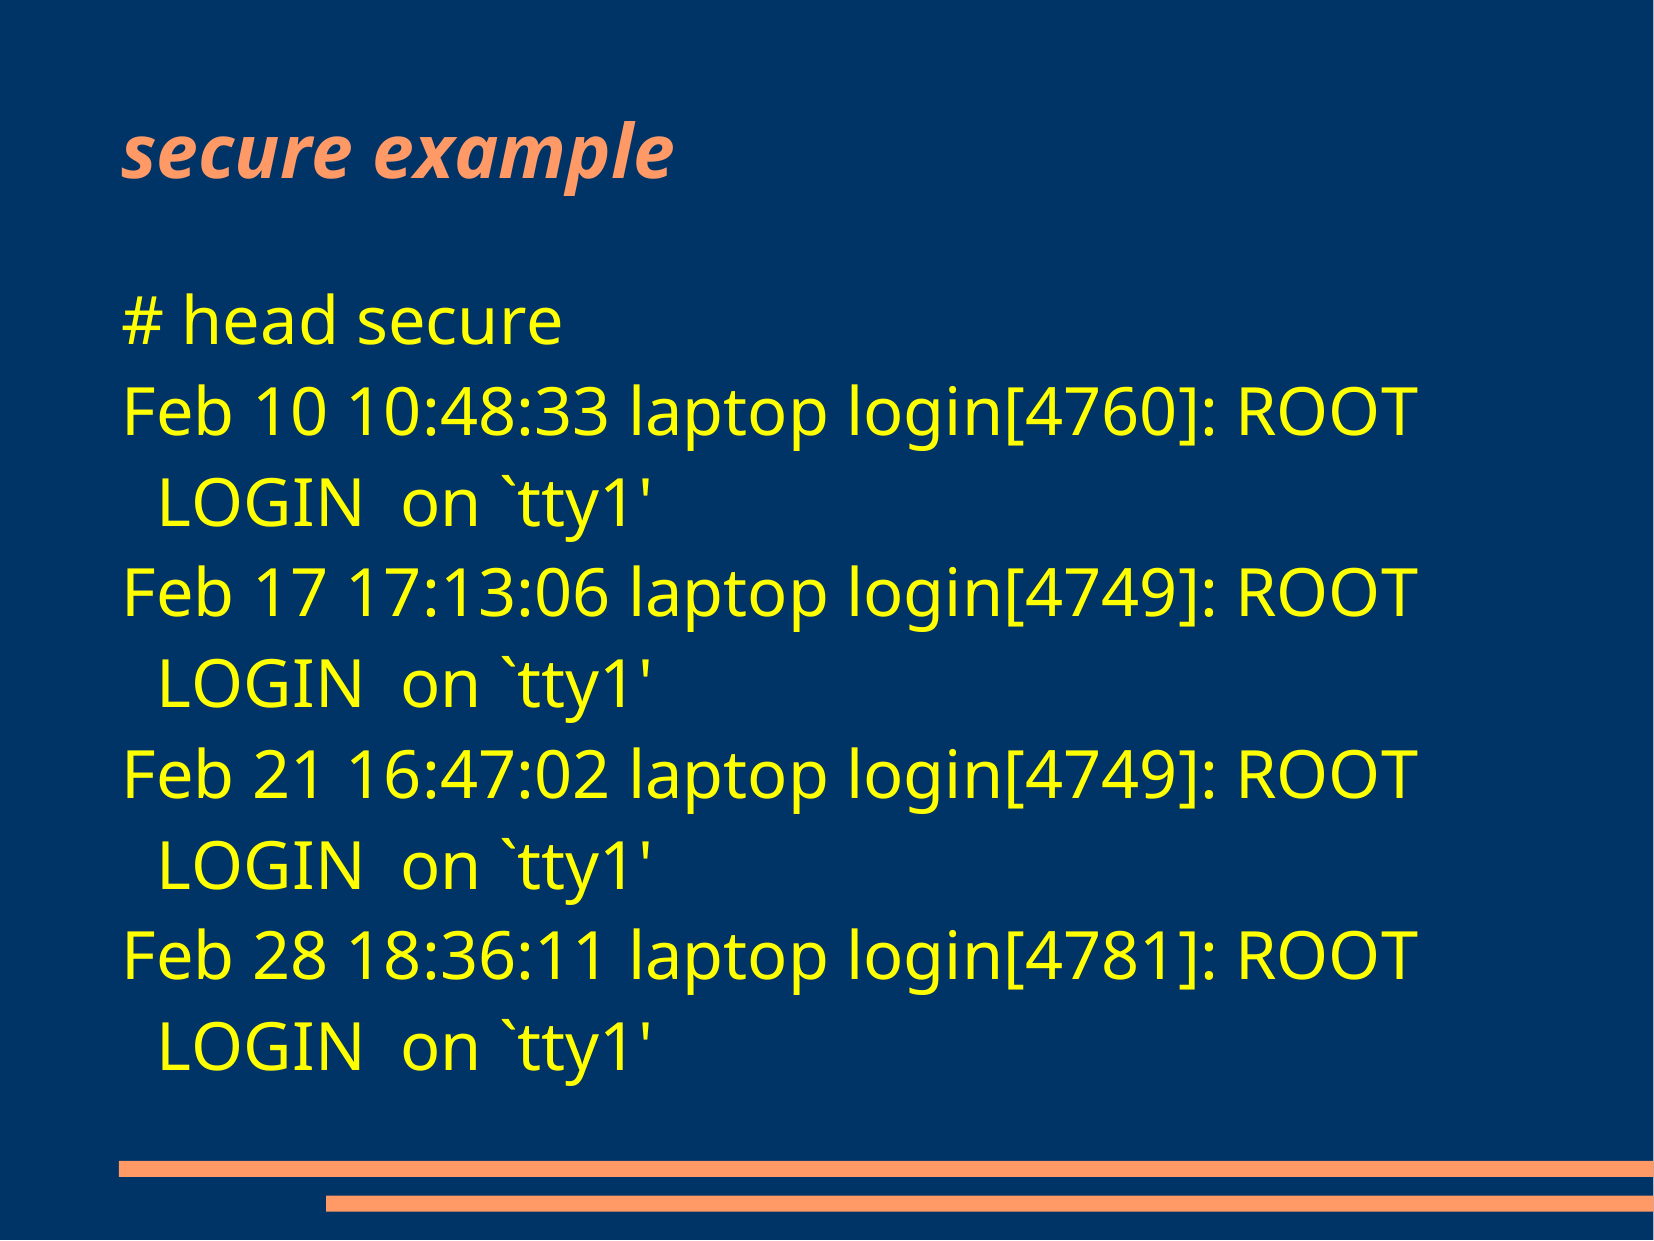

# secure example
# head secure
Feb 10 10:48:33 laptop login[4760]: ROOT LOGIN on `tty1'
Feb 17 17:13:06 laptop login[4749]: ROOT LOGIN on `tty1'
Feb 21 16:47:02 laptop login[4749]: ROOT LOGIN on `tty1'
Feb 28 18:36:11 laptop login[4781]: ROOT LOGIN on `tty1'